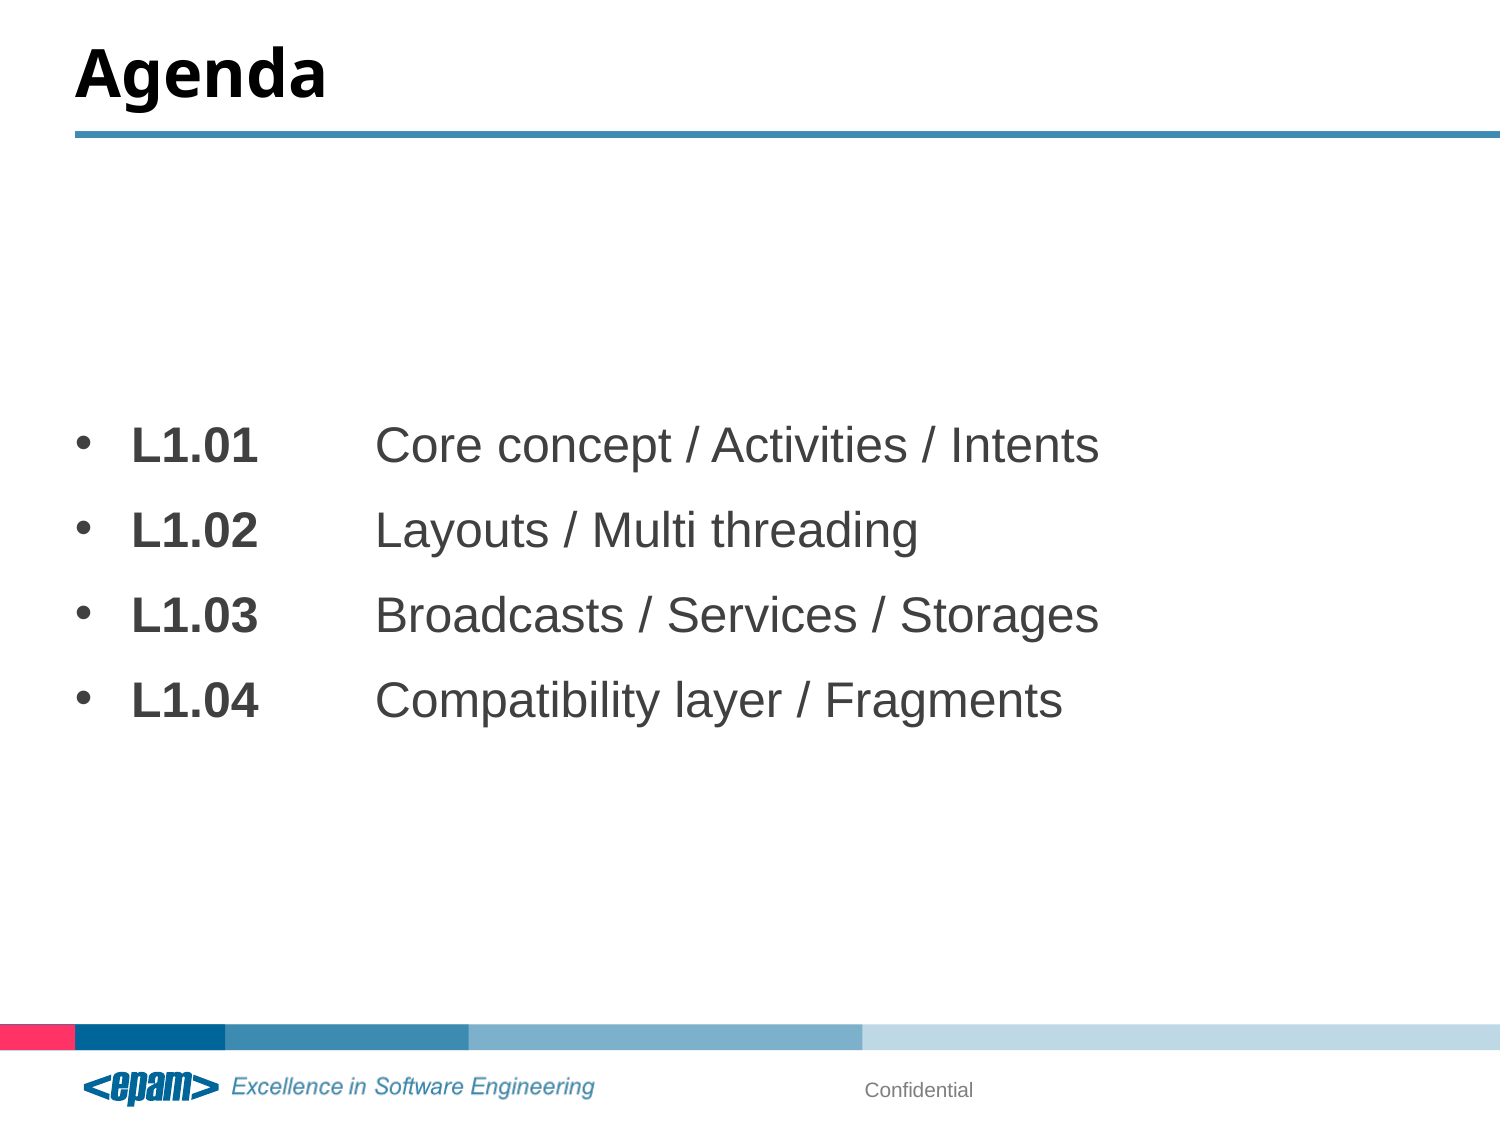

Agenda
# L1.01	Core concept / Activities / Intents
L1.02	Layouts / Multi threading
L1.03	Broadcasts / Services / Storages
L1.04	Compatibility layer / Fragments
Confidential